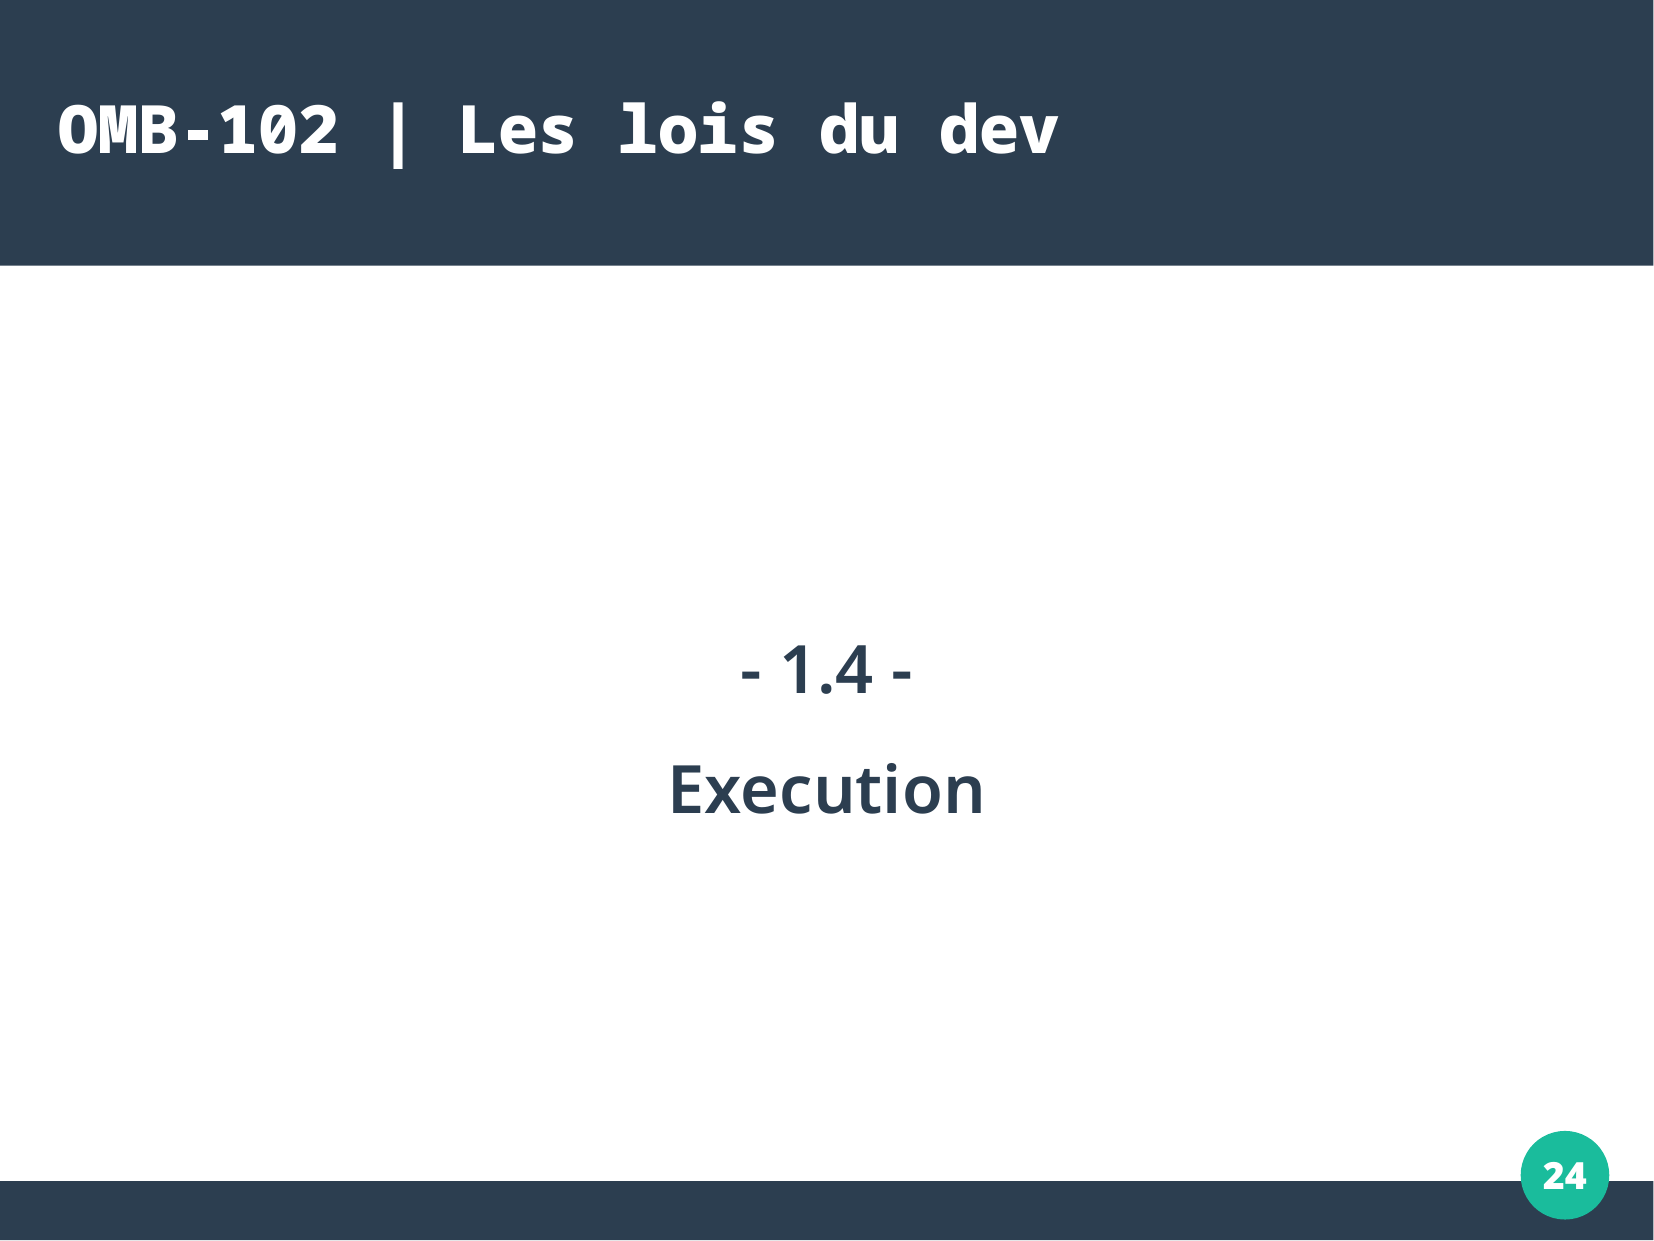

# OMB-102 | Les lois du dev
- 1.4 -
Execution
24